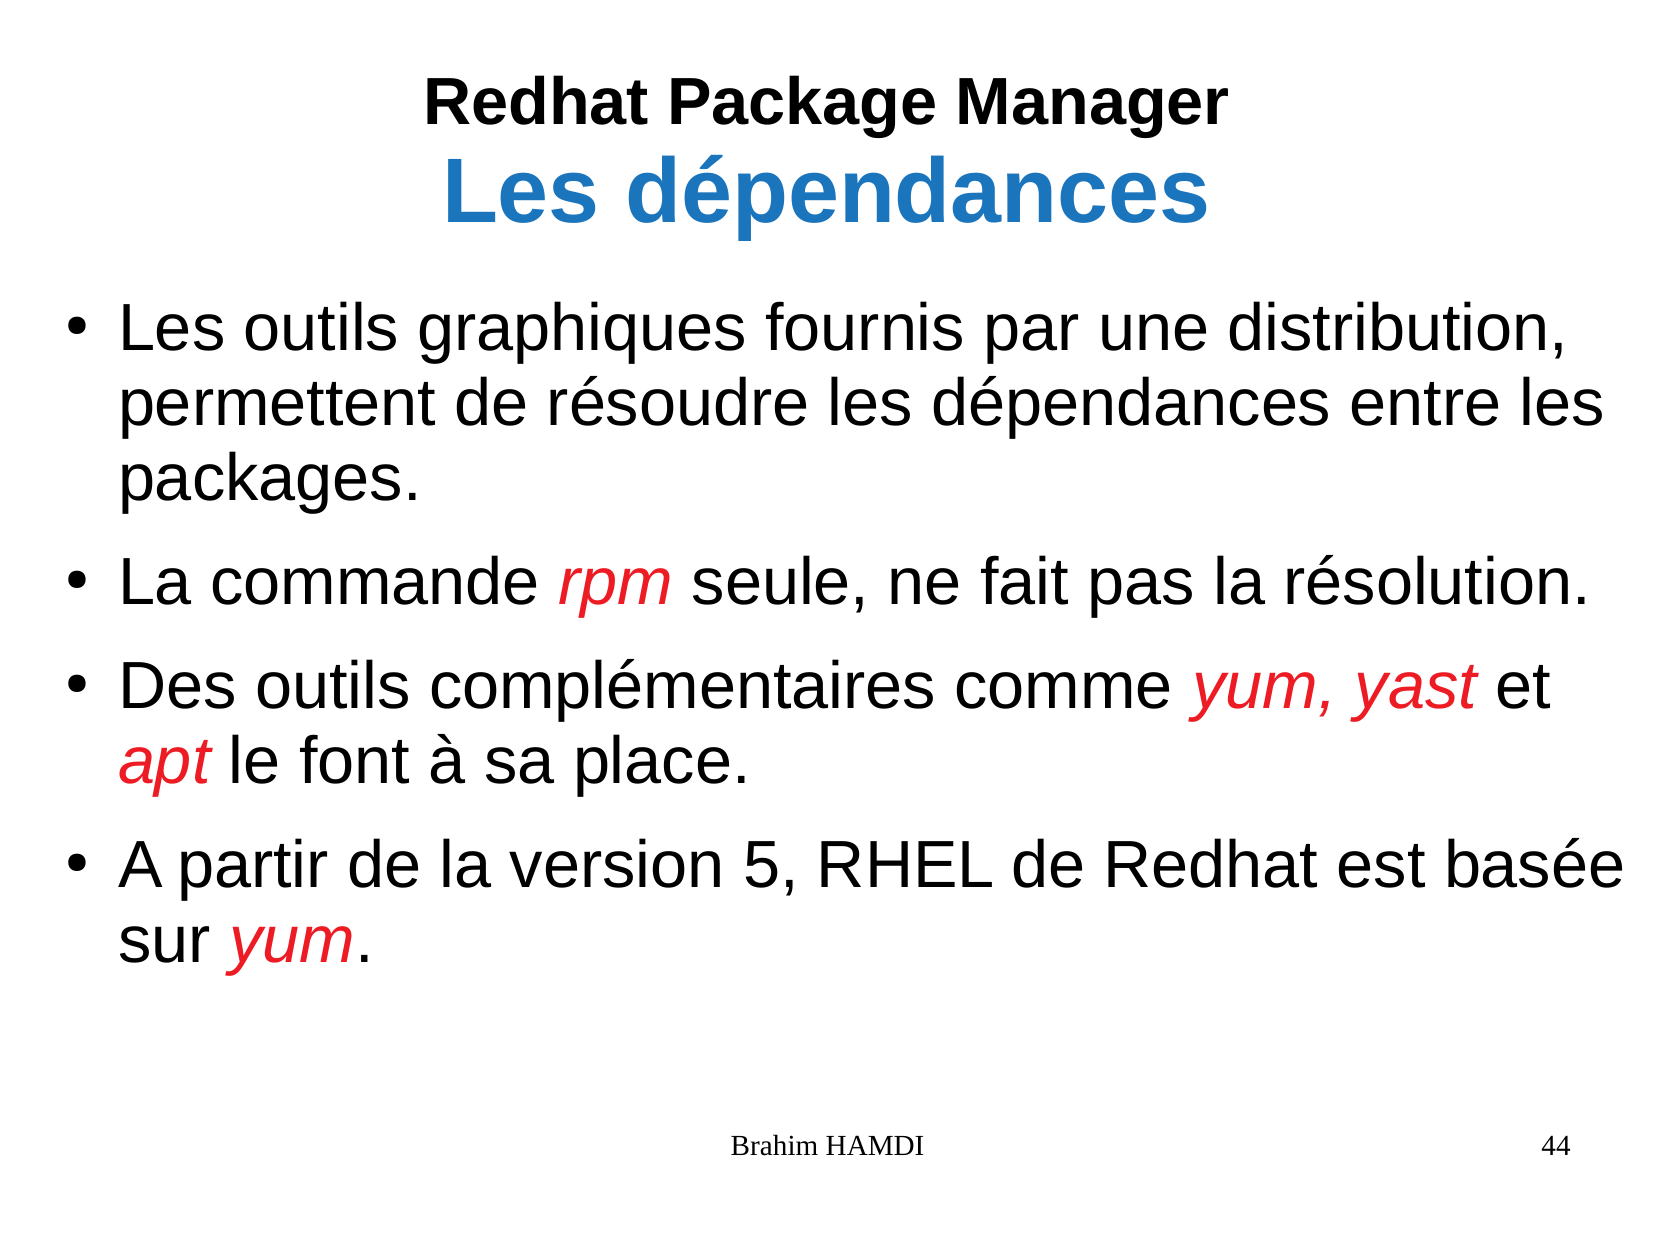

# Redhat Package Manager Les dépendances
Les outils graphiques fournis par une distribution, permettent de résoudre les dépendances entre les packages.
La commande rpm seule, ne fait pas la résolution.
Des outils complémentaires comme yum, yast et apt le font à sa place.
A partir de la version 5, RHEL de Redhat est basée sur yum.
Brahim HAMDI
44